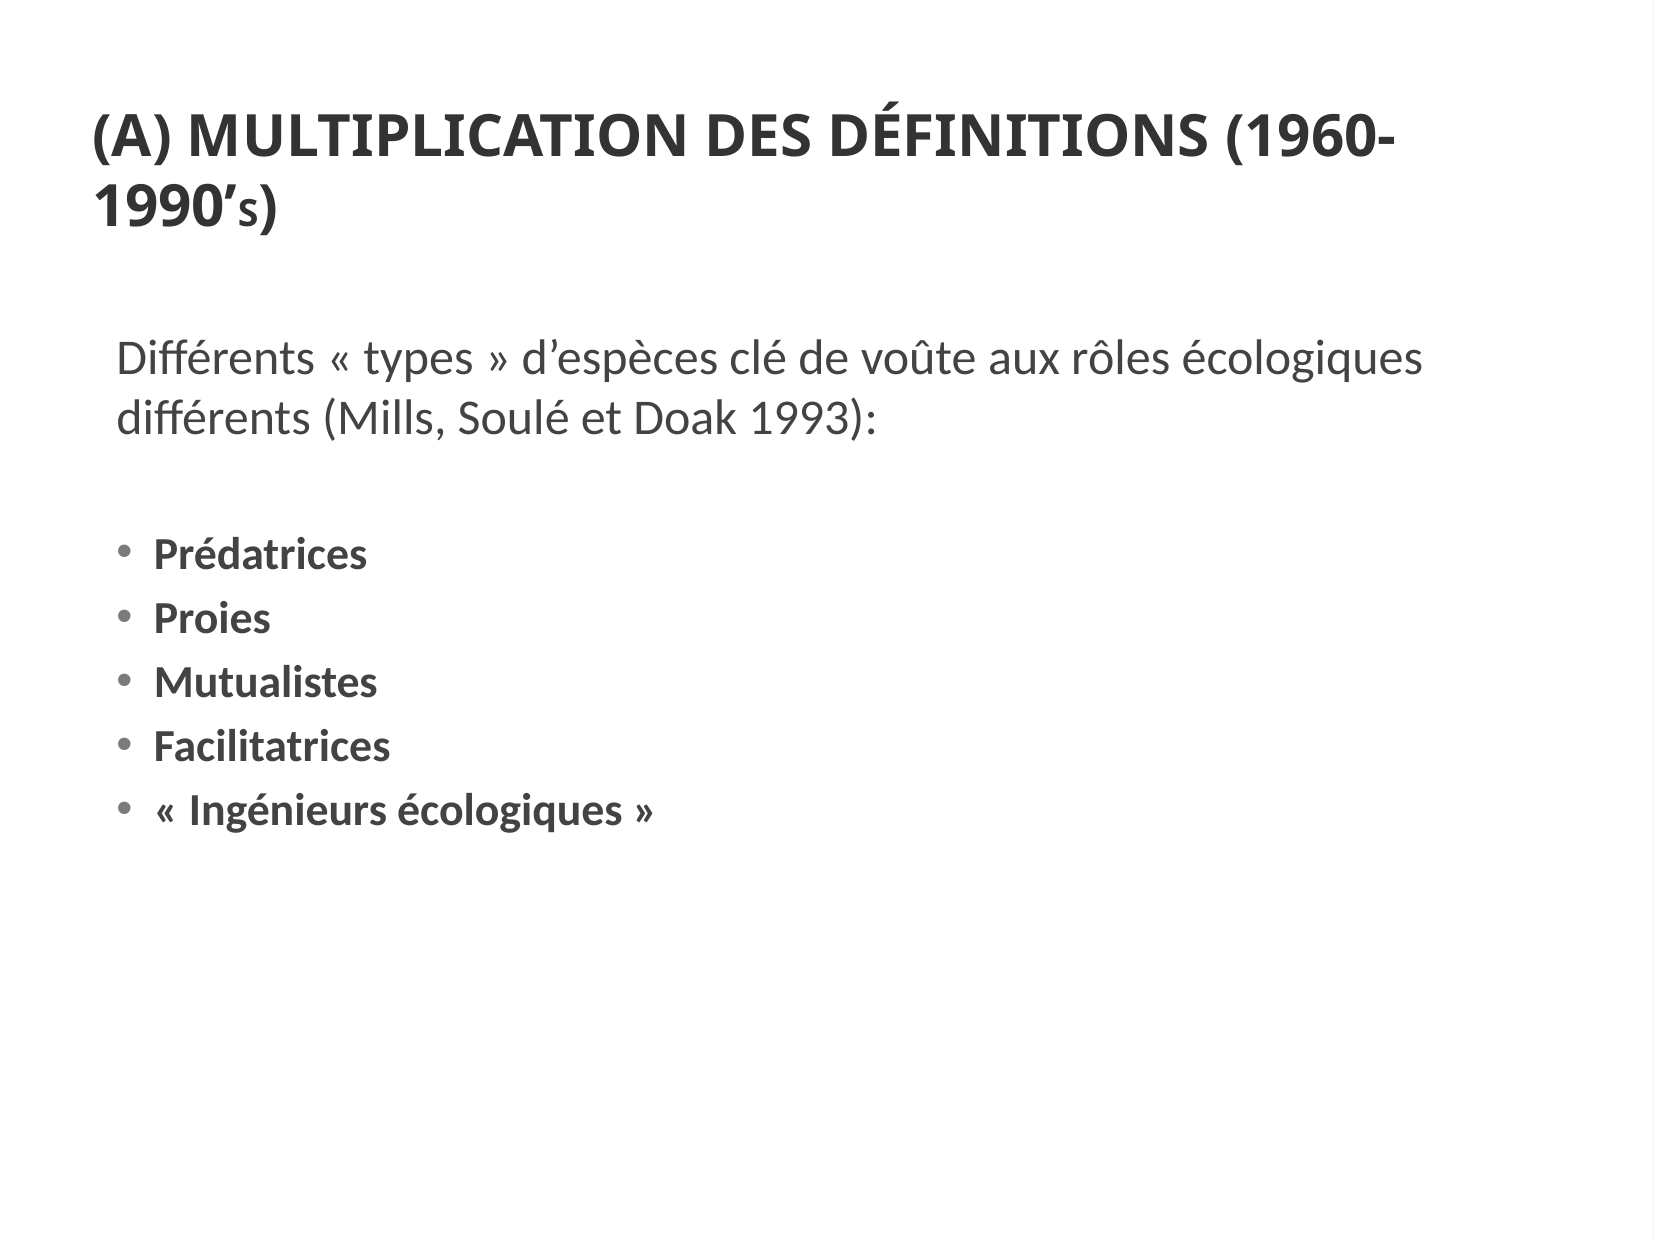

# (A) Multiplication des définitions (1960-1990’s)
Différents « types » d’espèces clé de voûte aux rôles écologiques différents (Mills, Soulé et Doak 1993):
Prédatrices
Proies
Mutualistes
Facilitatrices
« Ingénieurs écologiques »